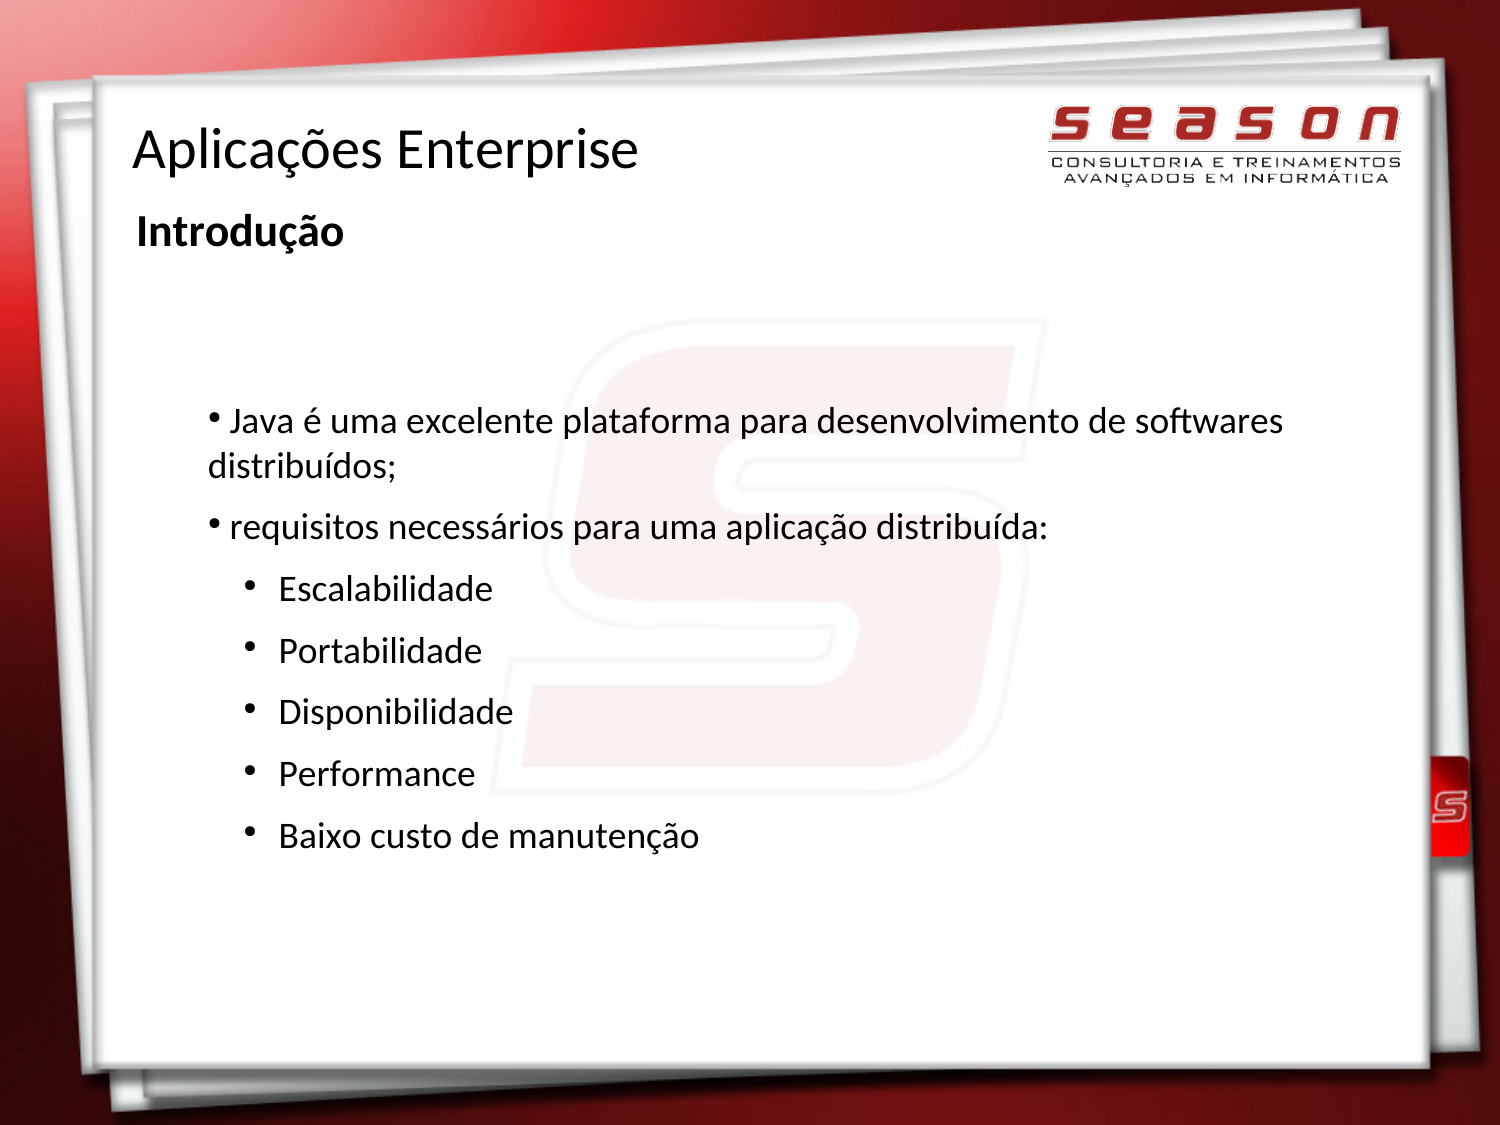

# Aplicações Enterprise
Introdução
 Java é uma excelente plataforma para desenvolvimento de softwares distribuídos;
 requisitos necessários para uma aplicação distribuída:
Escalabilidade
Portabilidade
Disponibilidade
Performance
Baixo custo de manutenção